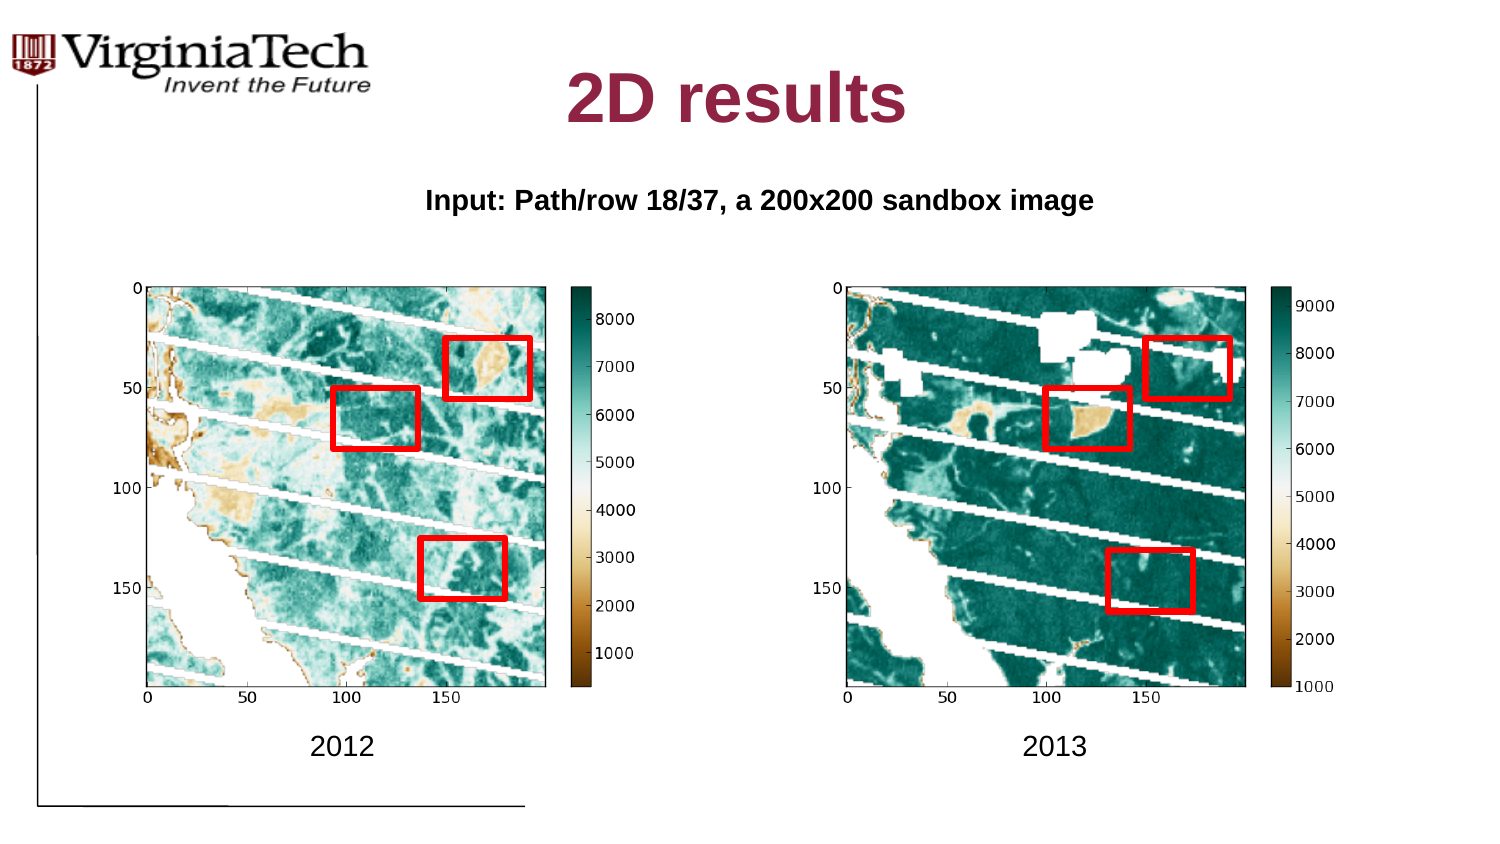

# 2D results
Input: Path/row 18/37, a 200x200 sandbox image
2012
2013